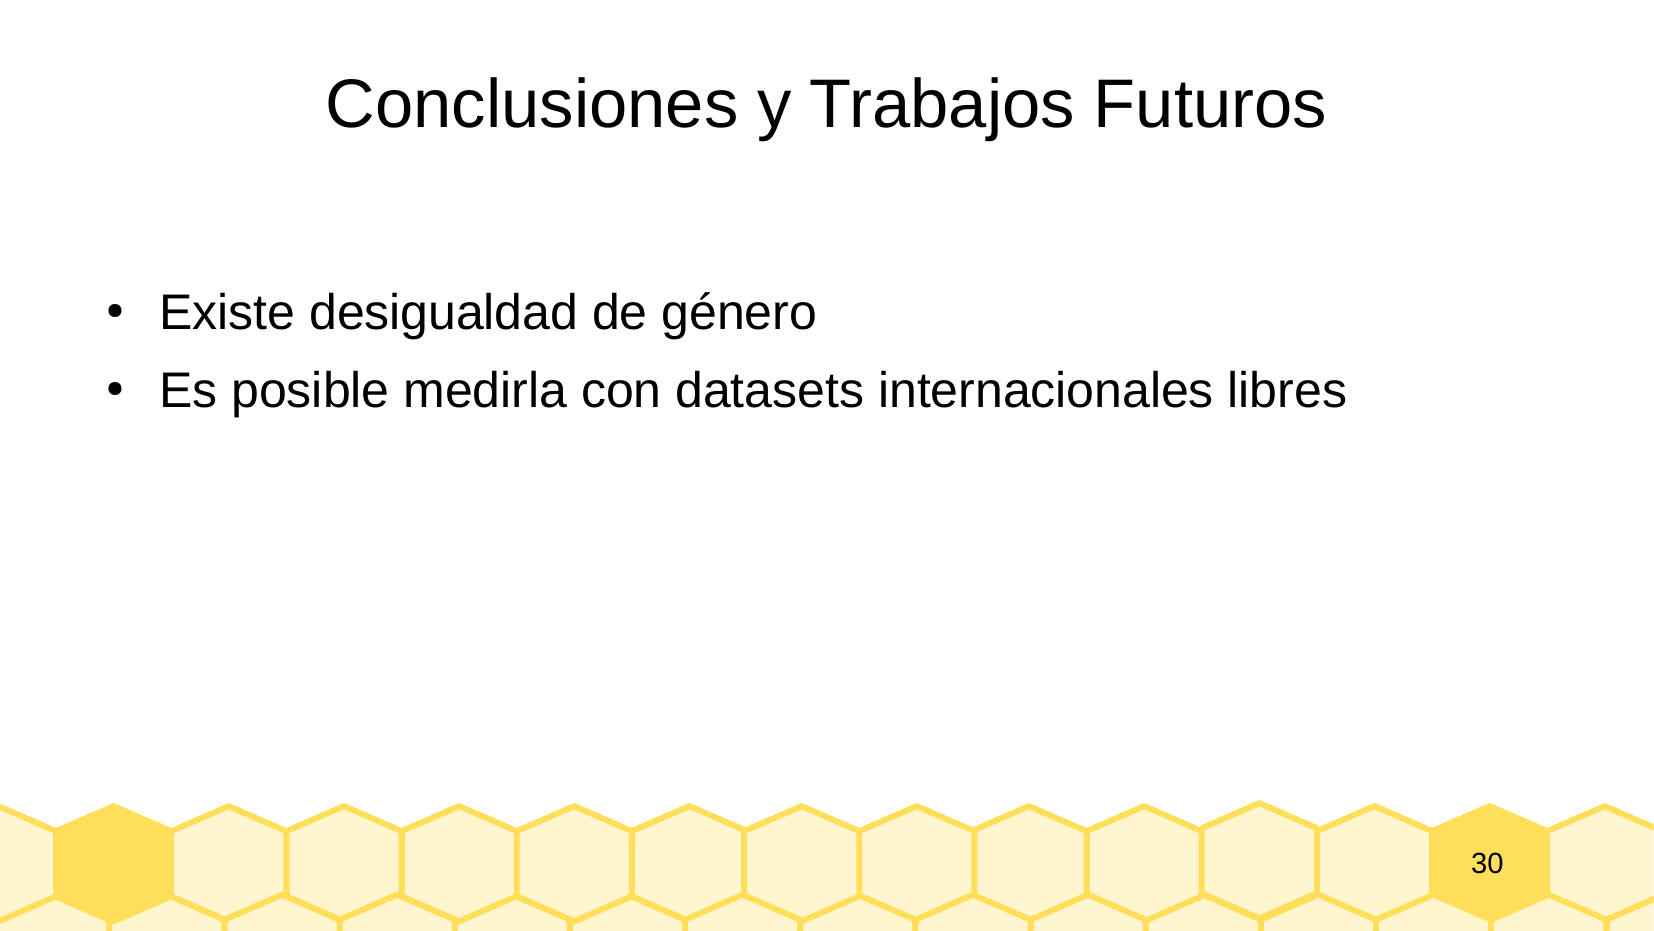

# Conclusiones y Trabajos Futuros
Existe desigualdad de género
Es posible medirla con datasets internacionales libres